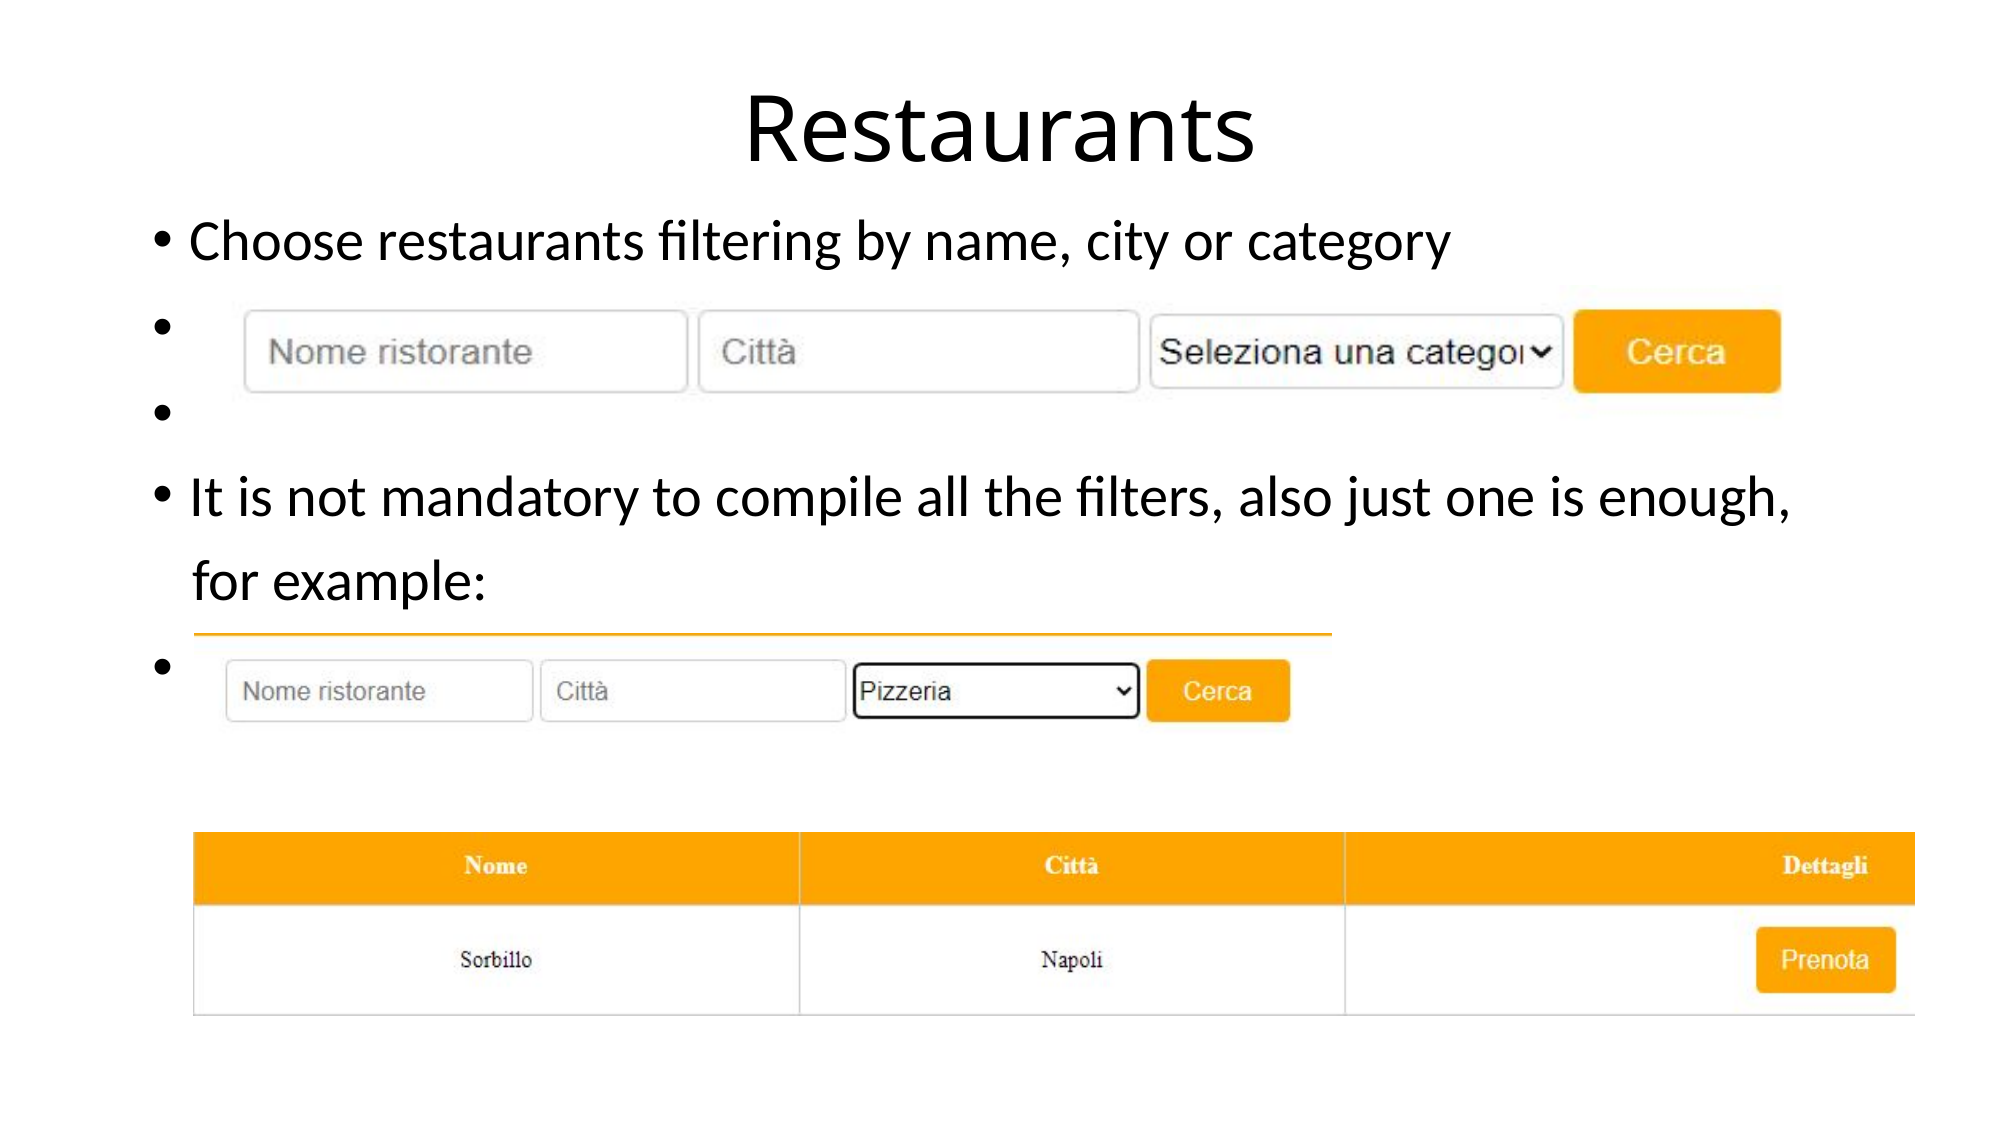

# Restaurants
Choose restaurants filtering by name, city or category
It is not mandatory to compile all the filters, also just one is enough,
 for example: